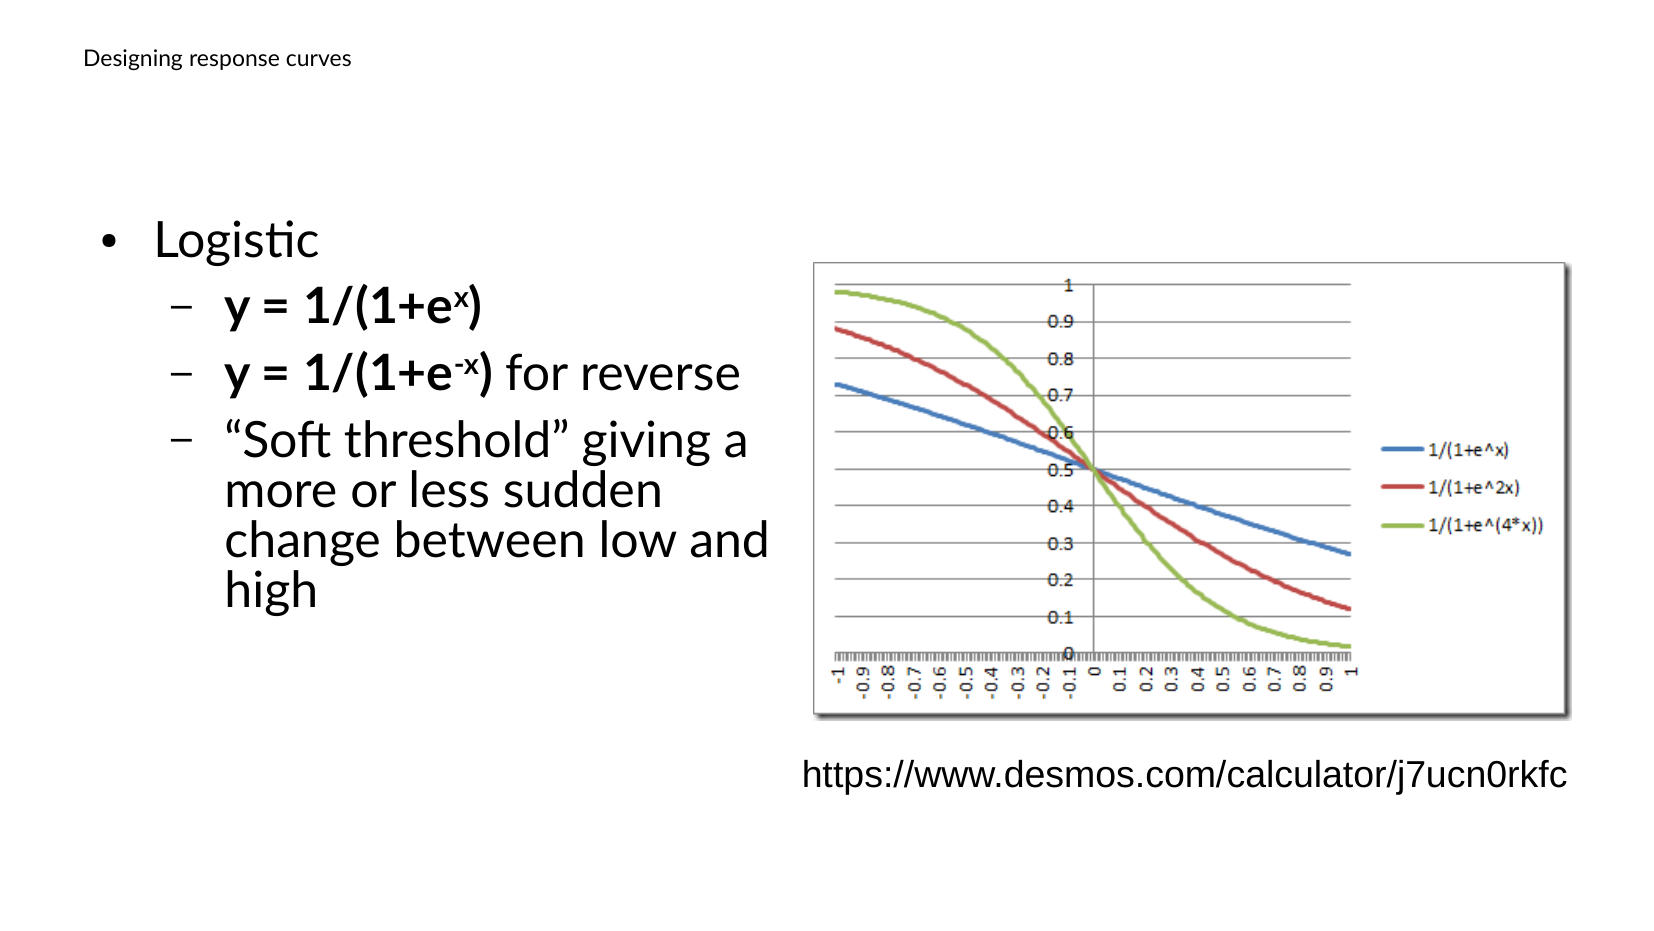

# Designing response curves
Logistic
y = 1/(1+ex)
y = 1/(1+e-x) for reverse
“Soft threshold” giving a more or less sudden change between low and high
https://www.desmos.com/calculator/j7ucn0rkfc